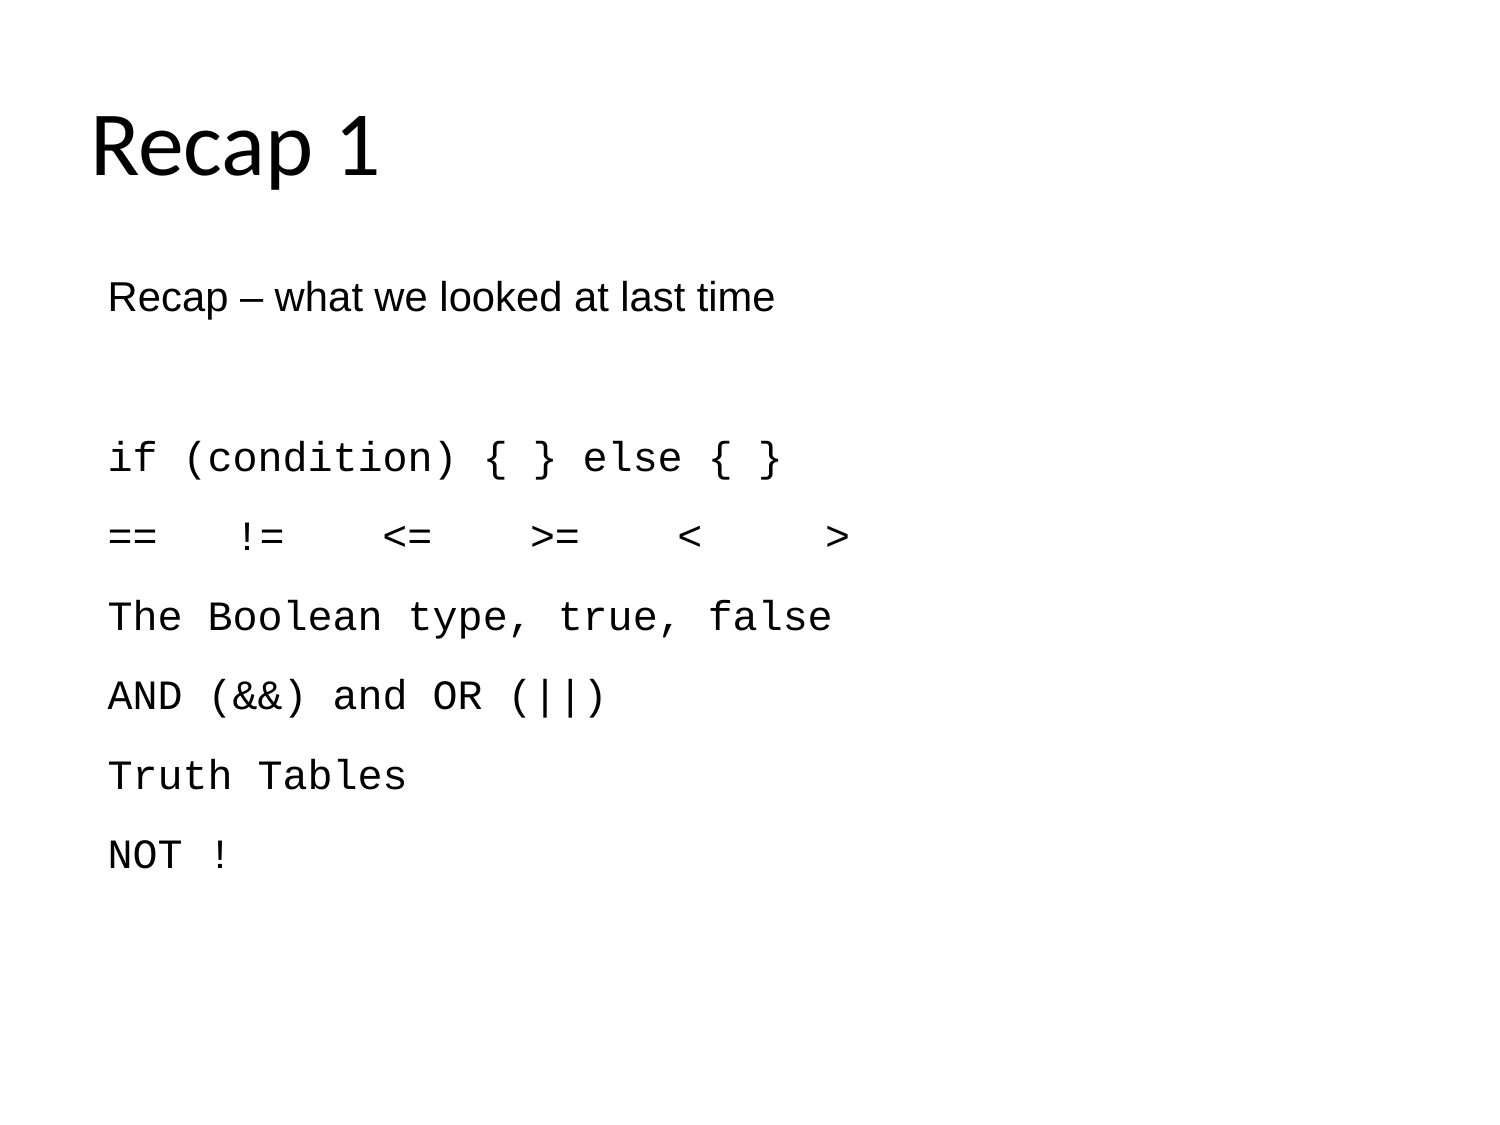

# Recap 1
Recap – what we looked at last time
if (condition) { } else { }
==		!=		<=		>=		<		>
The Boolean type, true, false
AND (&&) and OR (||)
Truth Tables
NOT !